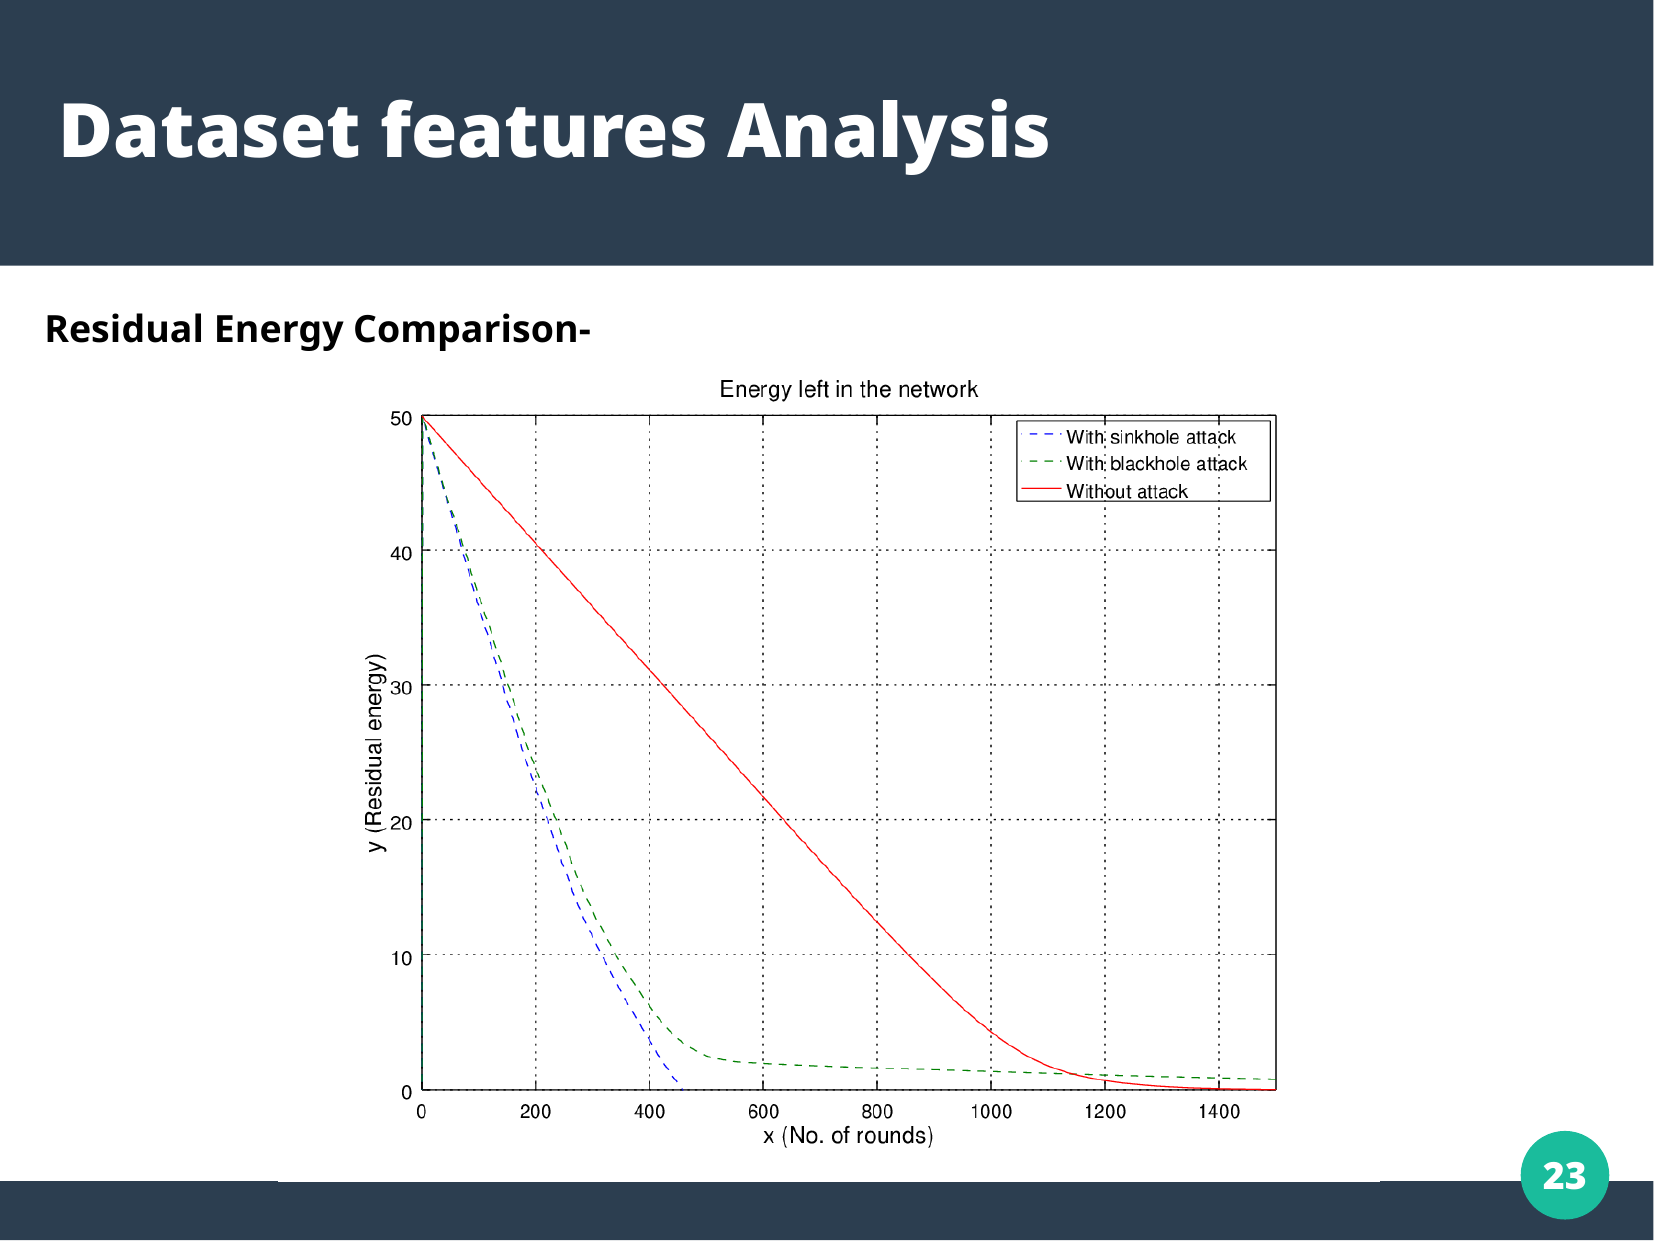

# Dataset features Analysis
Residual Energy Comparison-
23